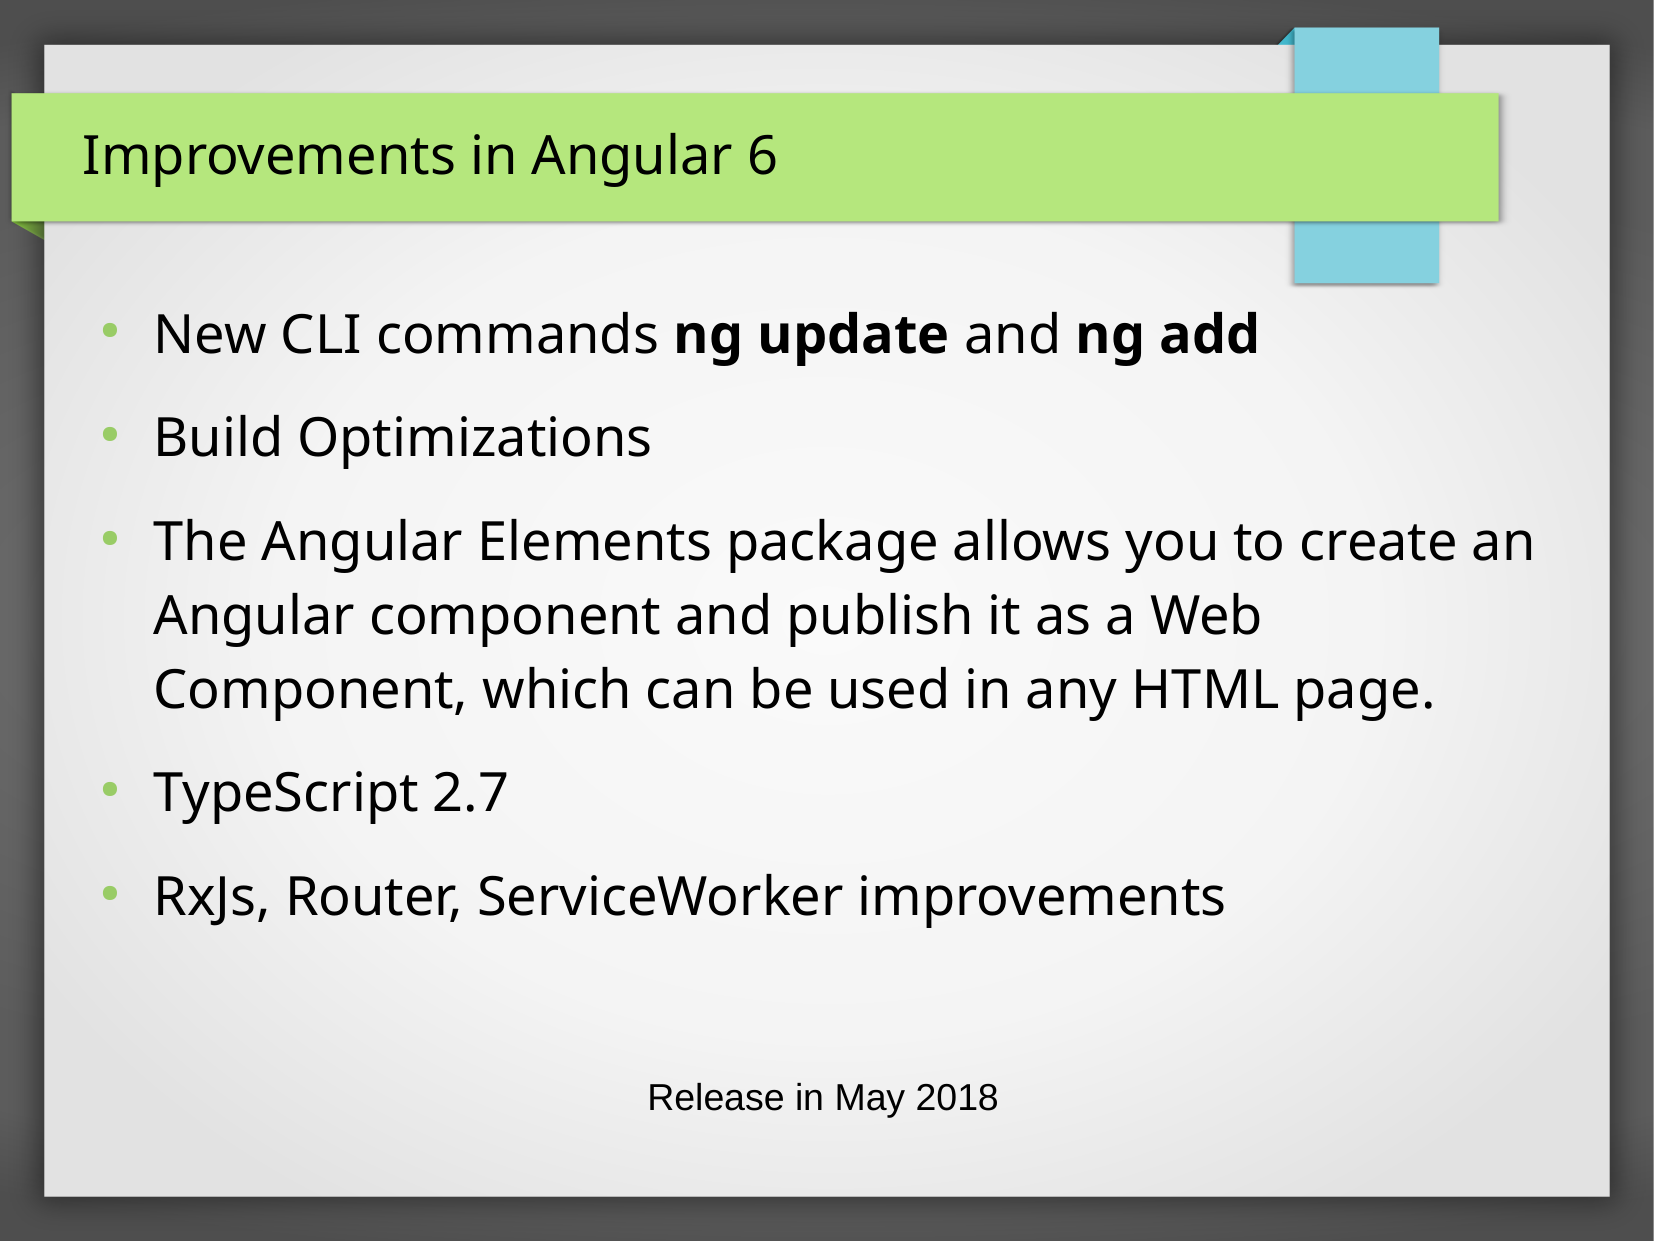

Improvements in Angular 6
# New CLI commands ng update and ng add
Build Optimizations
The Angular Elements package allows you to create an Angular component and publish it as a Web Component, which can be used in any HTML page.
TypeScript 2.7
RxJs, Router, ServiceWorker improvements
Release in May 2018